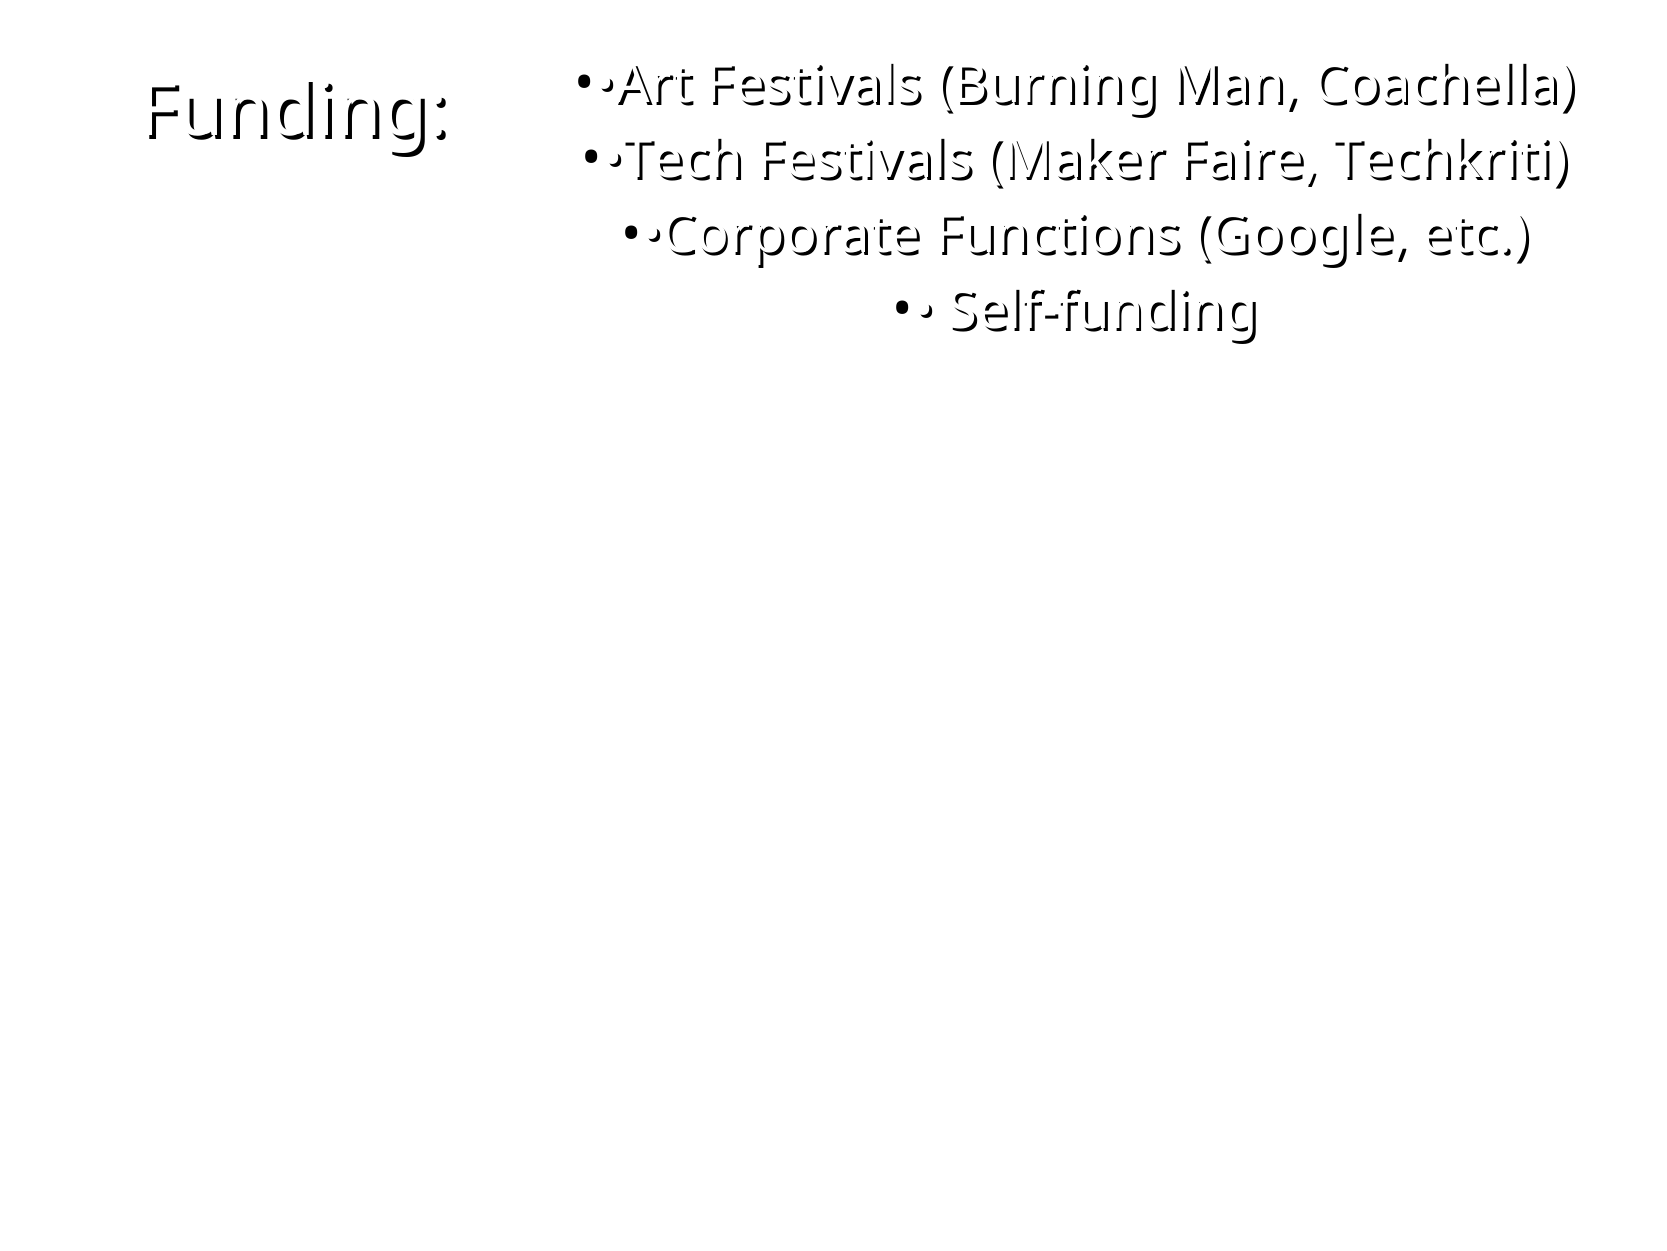

•Art Festivals (Burning Man, Coachella)
•Tech Festivals (Maker Faire, Techkriti)
•Corporate Functions (Google, etc.)
• Self-funding
# Funding: